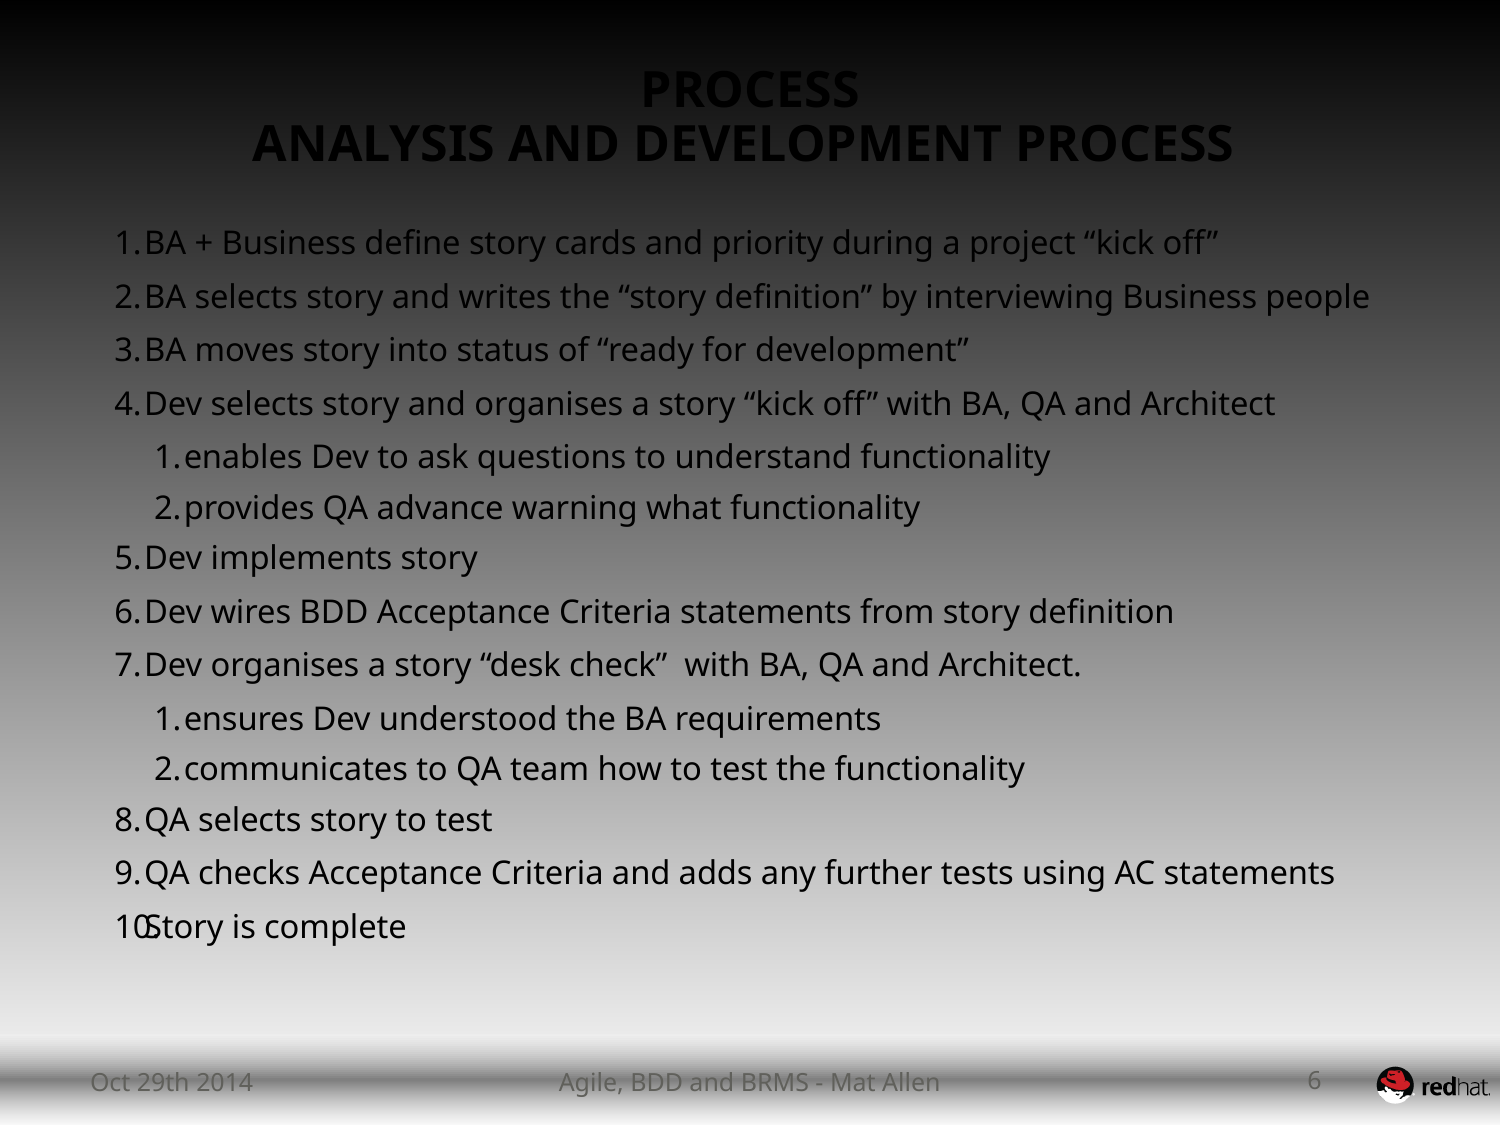

# Process Analysis and Development Process
BA + Business define story cards and priority during a project “kick off”
BA selects story and writes the “story definition” by interviewing Business people
BA moves story into status of “ready for development”
Dev selects story and organises a story “kick off” with BA, QA and Architect
enables Dev to ask questions to understand functionality
provides QA advance warning what functionality
Dev implements story
Dev wires BDD Acceptance Criteria statements from story definition
Dev organises a story “desk check” with BA, QA and Architect.
ensures Dev understood the BA requirements
communicates to QA team how to test the functionality
QA selects story to test
QA checks Acceptance Criteria and adds any further tests using AC statements
Story is complete
Oct 29th 2014
Agile, BDD and BRMS - Mat Allen